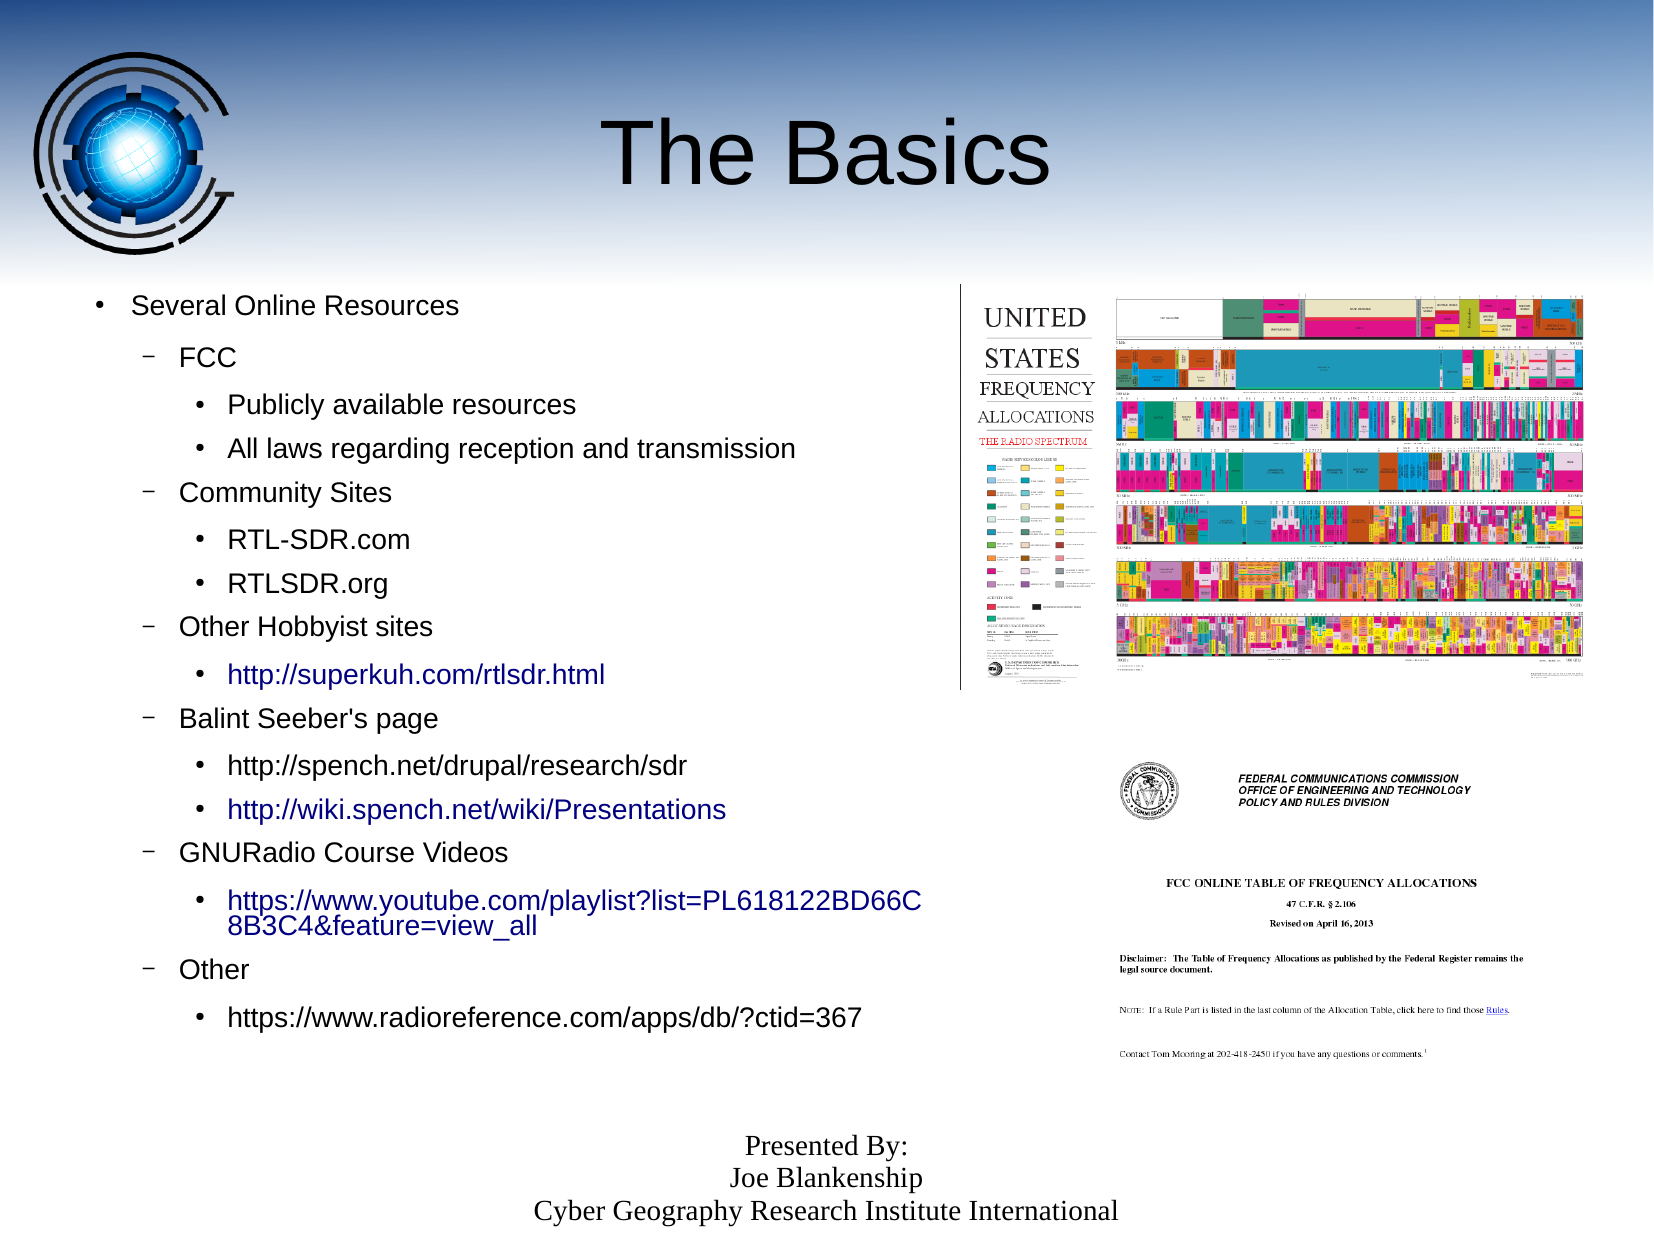

# The Basics
Several Online Resources
FCC
Publicly available resources
All laws regarding reception and transmission
Community Sites
RTL-SDR.com
RTLSDR.org
Other Hobbyist sites
http://superkuh.com/rtlsdr.html
Balint Seeber's page
http://spench.net/drupal/research/sdr
http://wiki.spench.net/wiki/Presentations
GNURadio Course Videos
https://www.youtube.com/playlist?list=PL618122BD66C8B3C4&feature=view_all
Other
https://www.radioreference.com/apps/db/?ctid=367